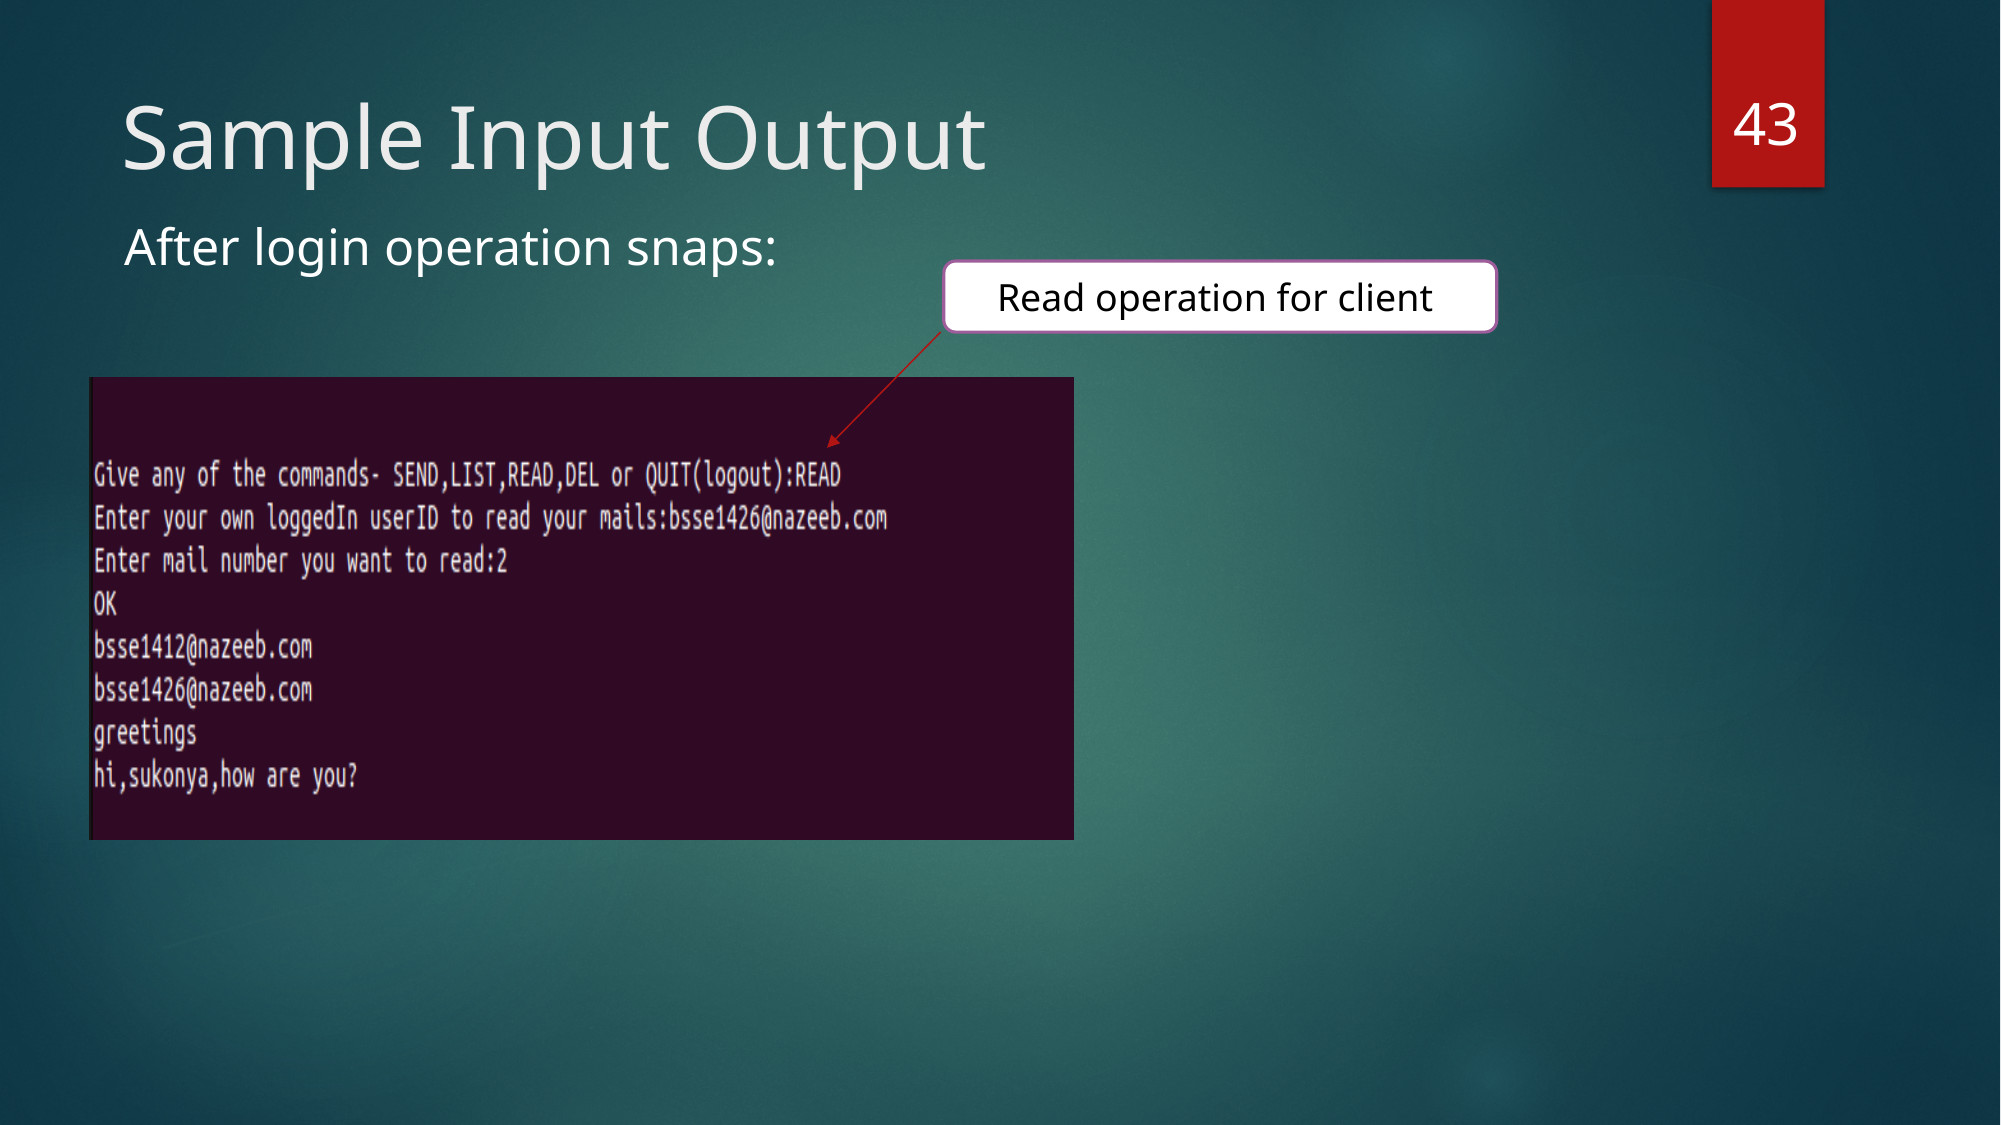

43
# Sample Input Output
After login operation snaps:
Read operation for client